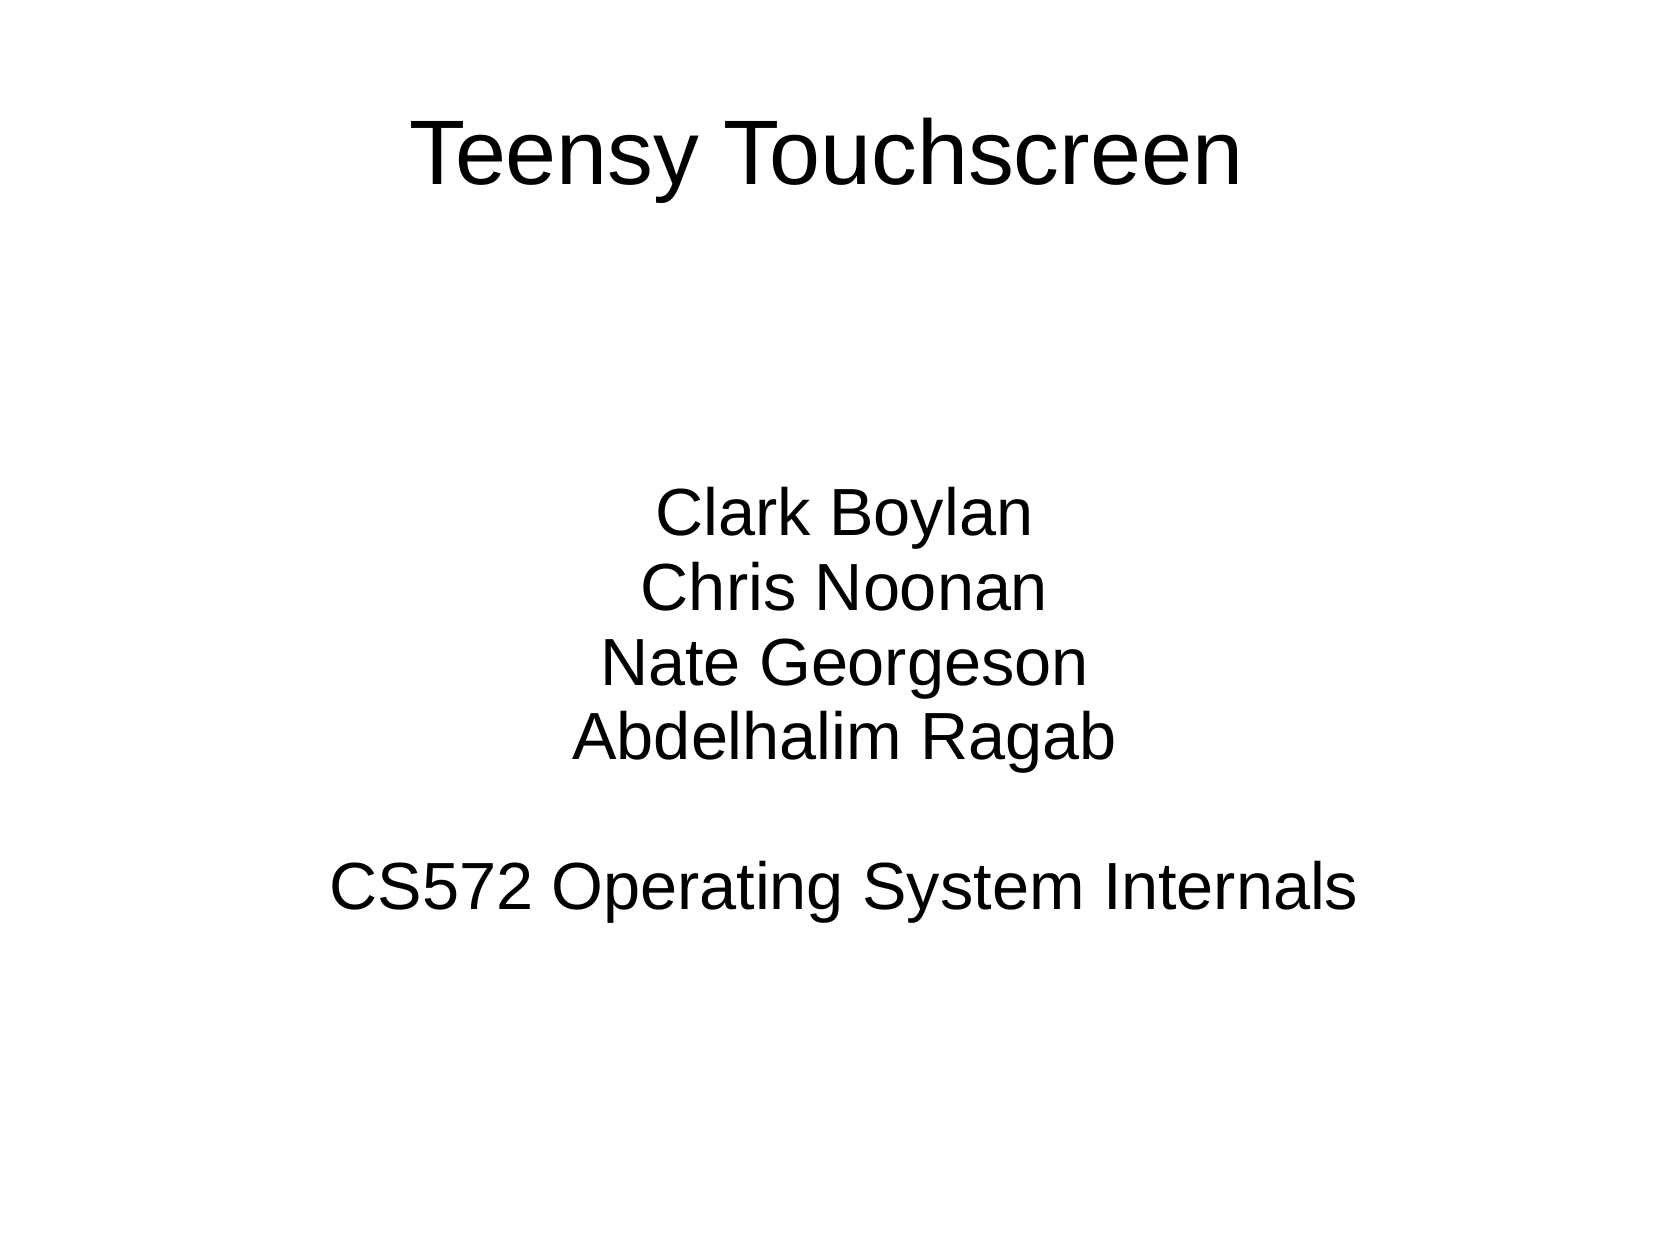

# Teensy Touchscreen
Clark Boylan
Chris Noonan
Nate Georgeson
Abdelhalim Ragab
CS572 Operating System Internals